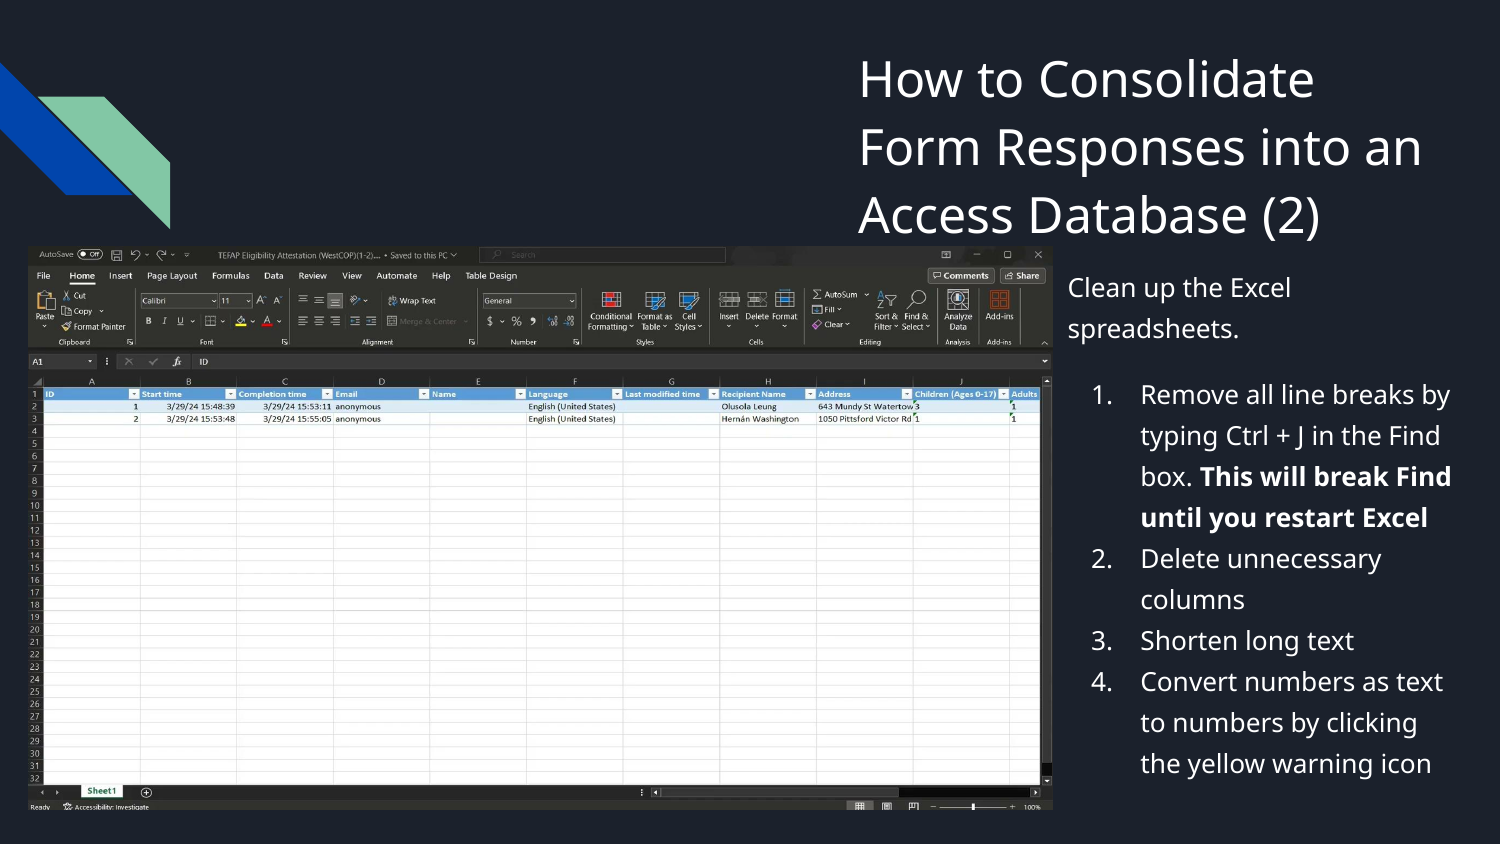

# How to Consolidate Form Responses into an Access Database (2)
Clean up the Excel spreadsheets.
Remove all line breaks by typing Ctrl + J in the Find box. This will break Find until you restart Excel
Delete unnecessary columns
Shorten long text
Convert numbers as text to numbers by clicking the yellow warning icon